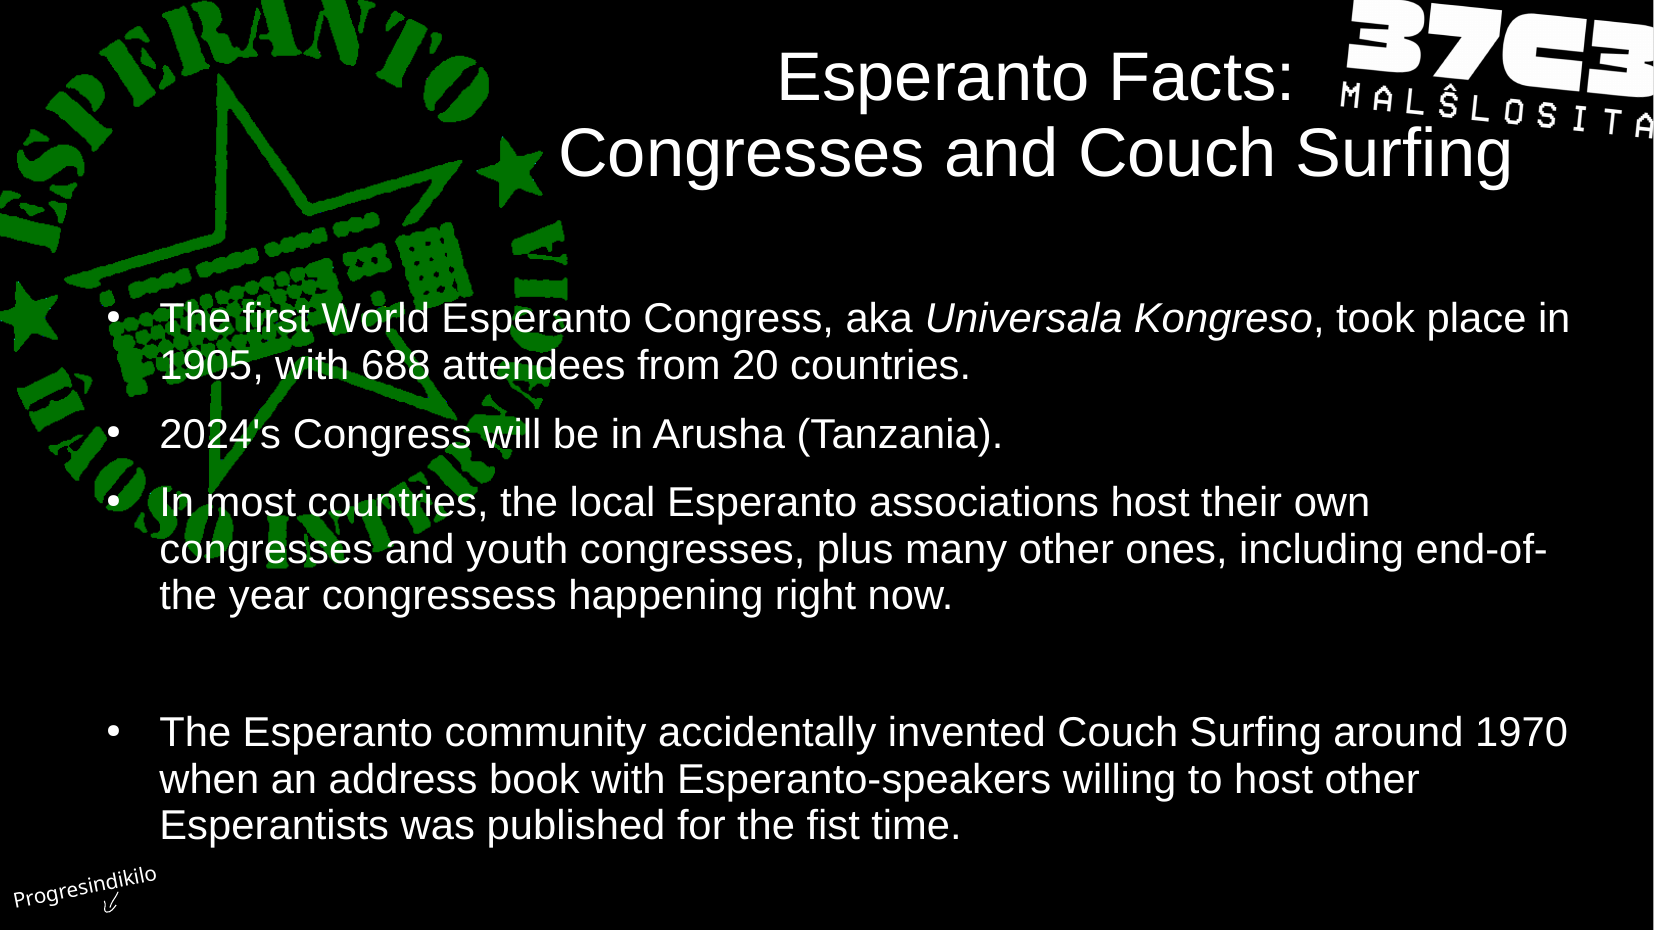

# Esperanto Facts: Congresses and Couch Surfing
The first World Esperanto Congress, aka Universala Kongreso, took place in 1905, with 688 attendees from 20 countries.
2024's Congress will be in Arusha (Tanzania).
In most countries, the local Esperanto associations host their own congresses and youth congresses, plus many other ones, including end-of-the year congressess happening right now.
The Esperanto community accidentally invented Couch Surfing around 1970 when an address book with Esperanto-speakers willing to host other Esperantists was published for the fist time.